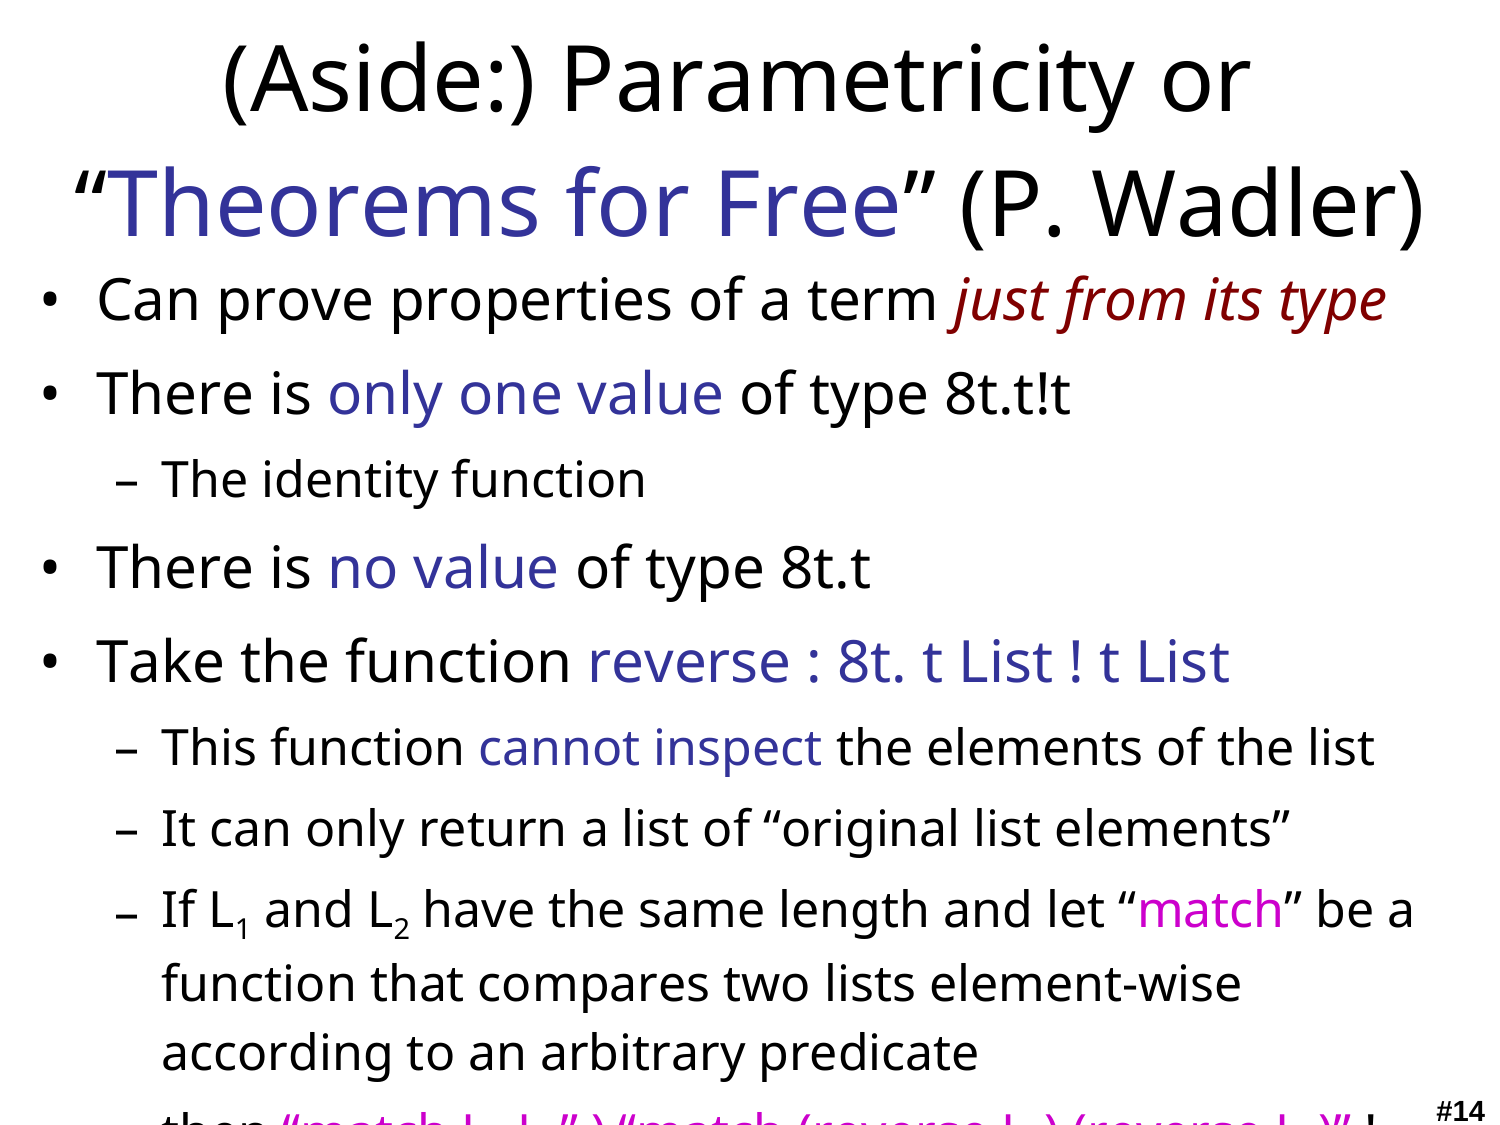

# (Aside:) Parametricity or “Theorems for Free” (P. Wadler)
Can prove properties of a term just from its type
There is only one value of type 8t.t!t
The identity function
There is no value of type 8t.t
Take the function reverse : 8t. t List ! t List
This function cannot inspect the elements of the list
It can only return a list of “original list elements”
If L1 and L2 have the same length and let “match” be a function that compares two lists element-wise according to an arbitrary predicate
then “match L1 L2” ) “match (reverse L1) (reverse L2)” !
14